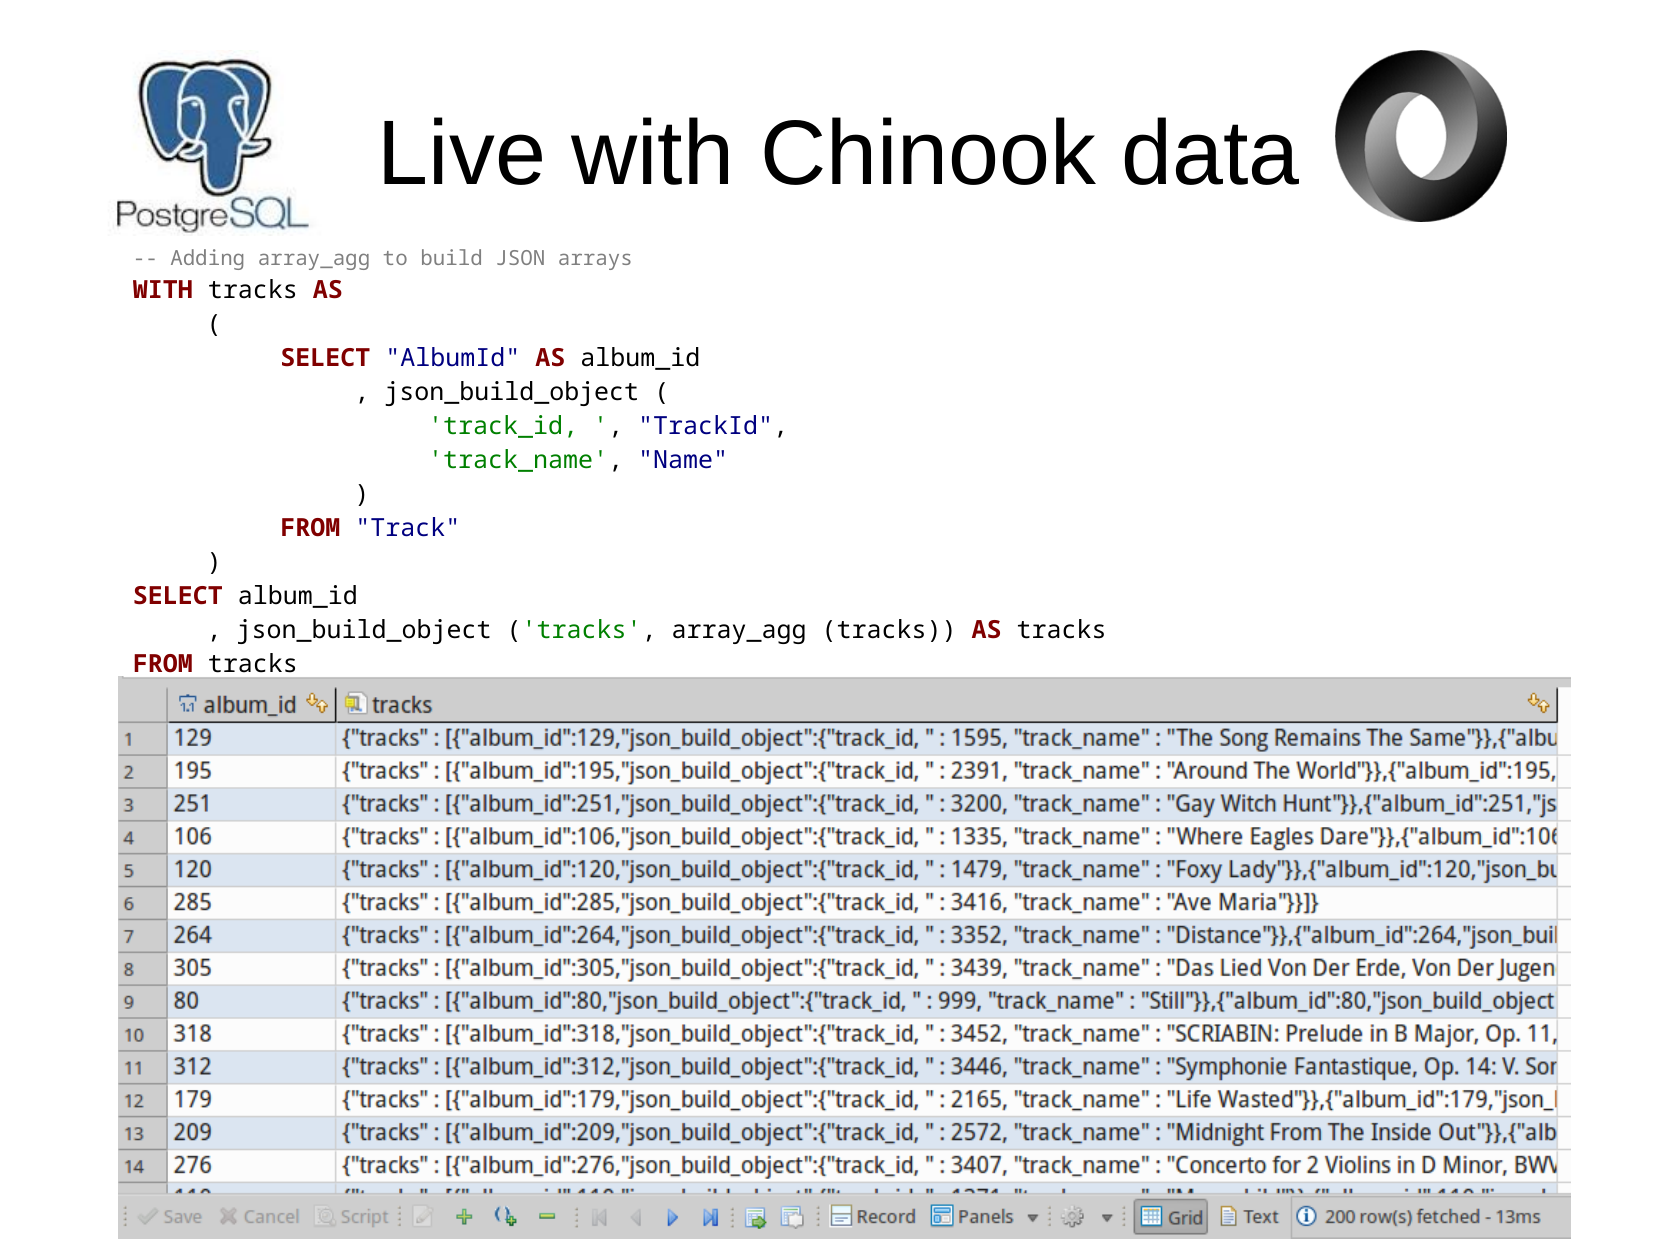

# Live with Chinook data
-- Adding array_agg to build JSON arrays
WITH tracks AS
	(
		SELECT "AlbumId" AS album_id
			, json_build_object (
				'track_id, ', "TrackId",
				'track_name', "Name"
			)
		FROM "Track"
	)
SELECT album_id
	, json_build_object ('tracks', array_agg (tracks)) AS tracks
FROM tracks
GROUP BY album_id
;